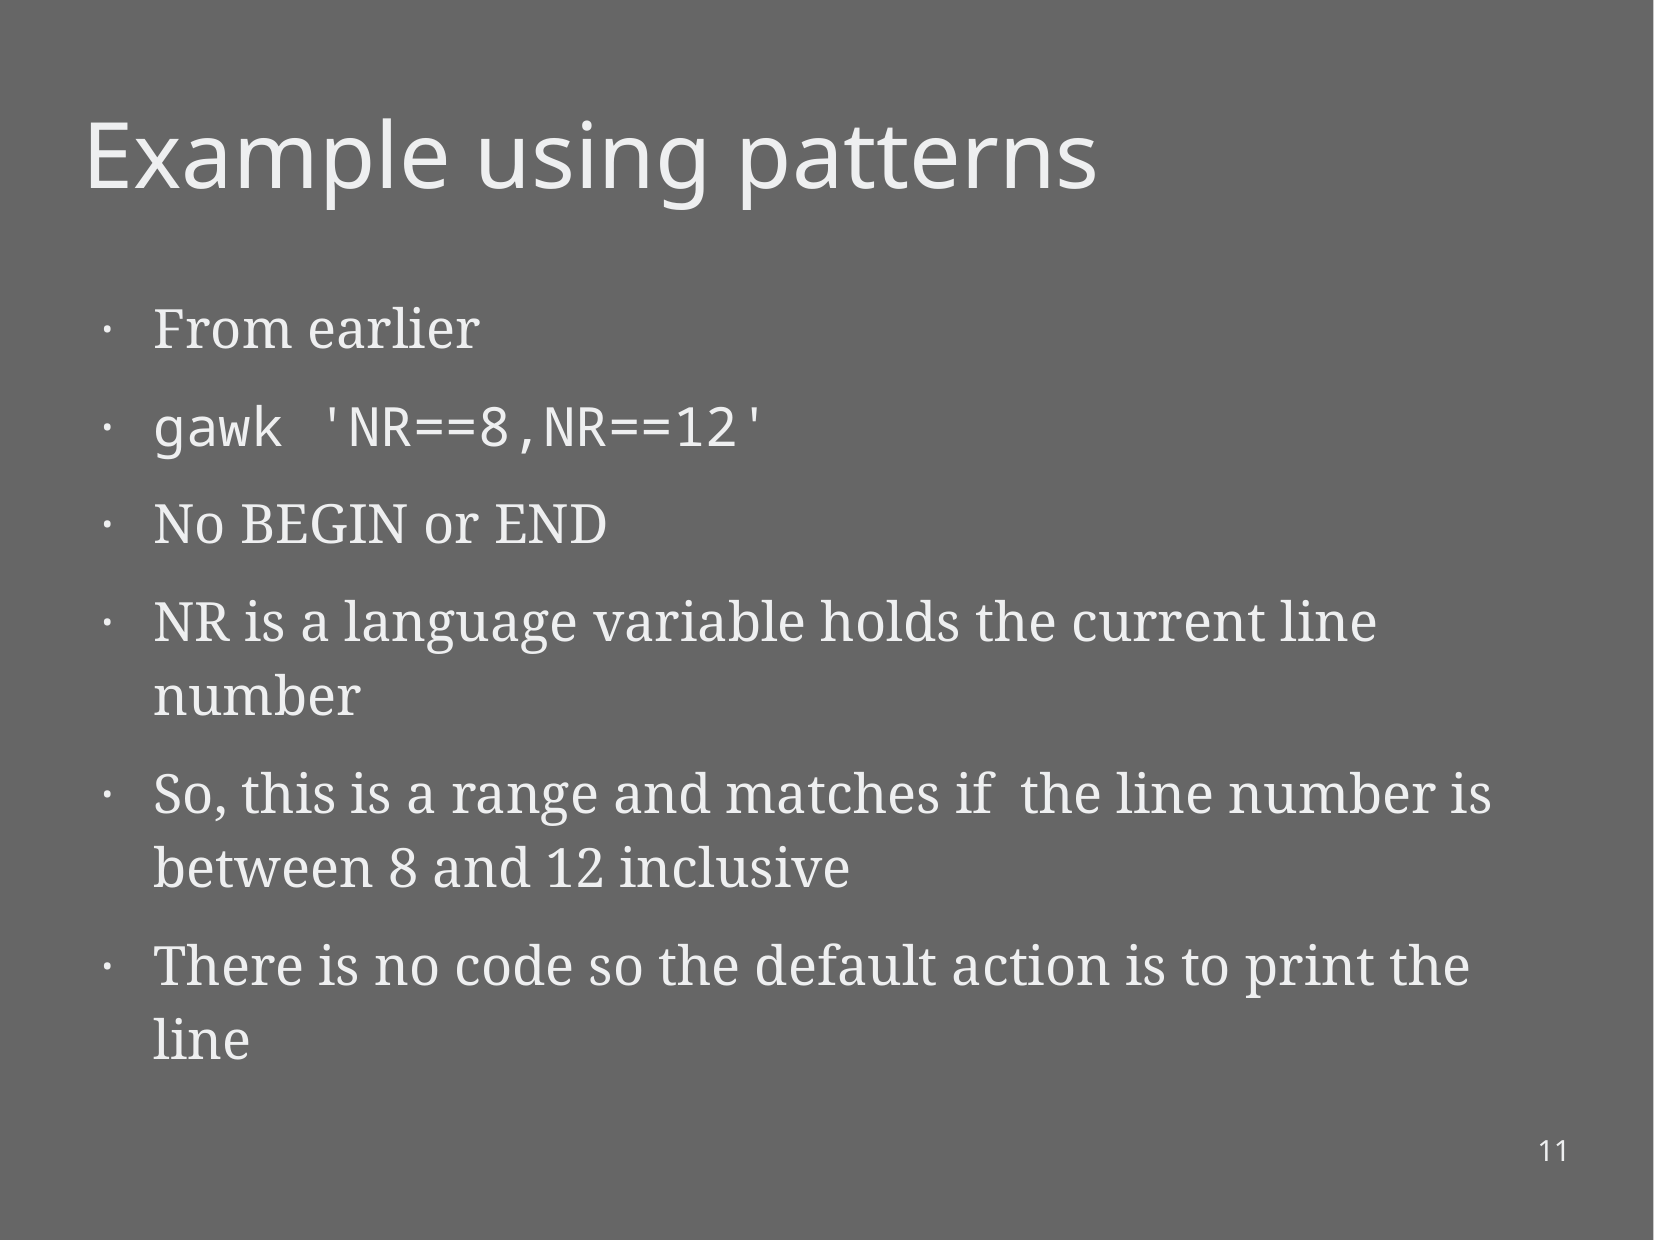

# Example using patterns
From earlier
gawk 'NR==8,NR==12'
No BEGIN or END
NR is a language variable holds the current line number
So, this is a range and matches if the line number is between 8 and 12 inclusive
There is no code so the default action is to print the line
11